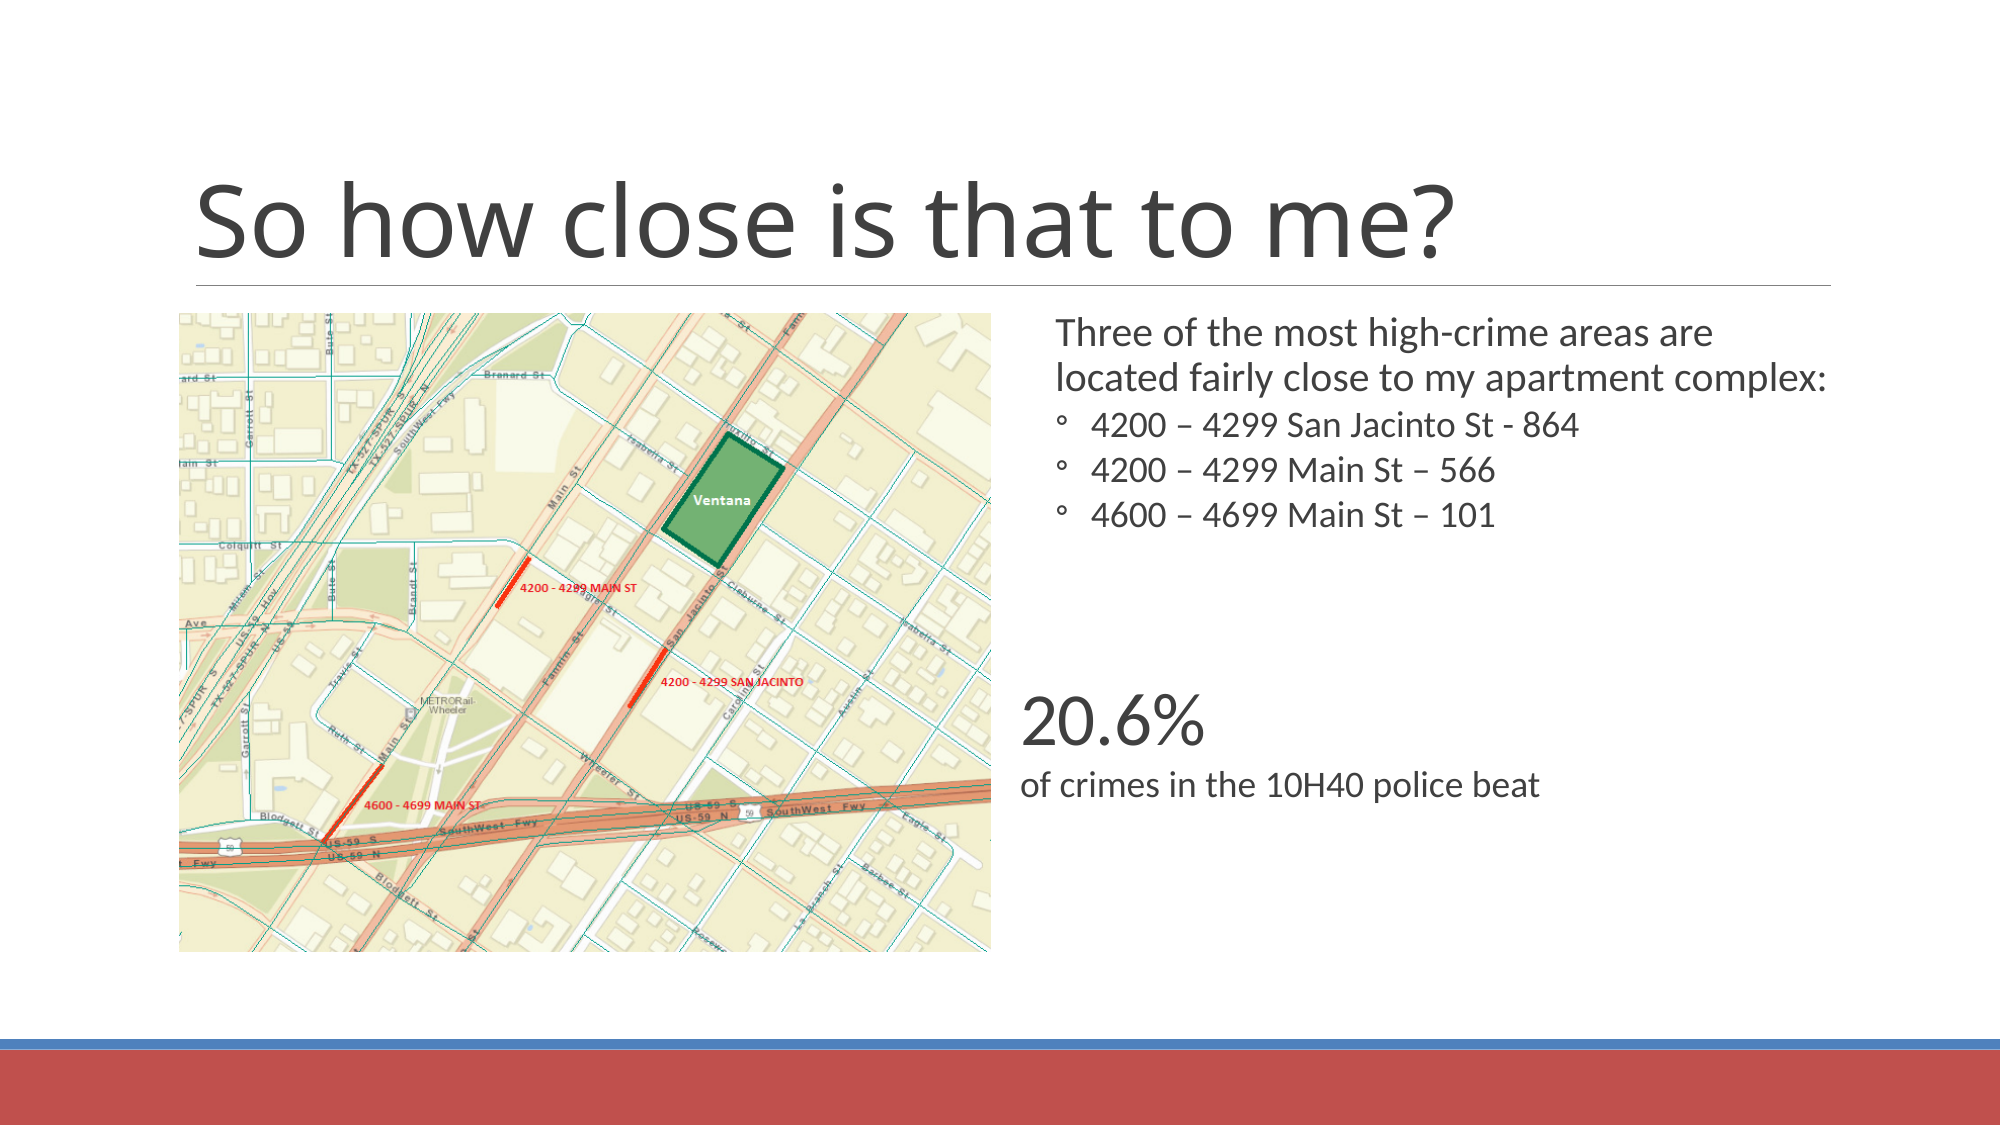

So how close is that to me?
Three of the most high-crime areas are located fairly close to my apartment complex:
4200 – 4299 San Jacinto St - 864
4200 – 4299 Main St – 566
4600 – 4699 Main St – 101
20.6%
of crimes in the 10H40 police beat